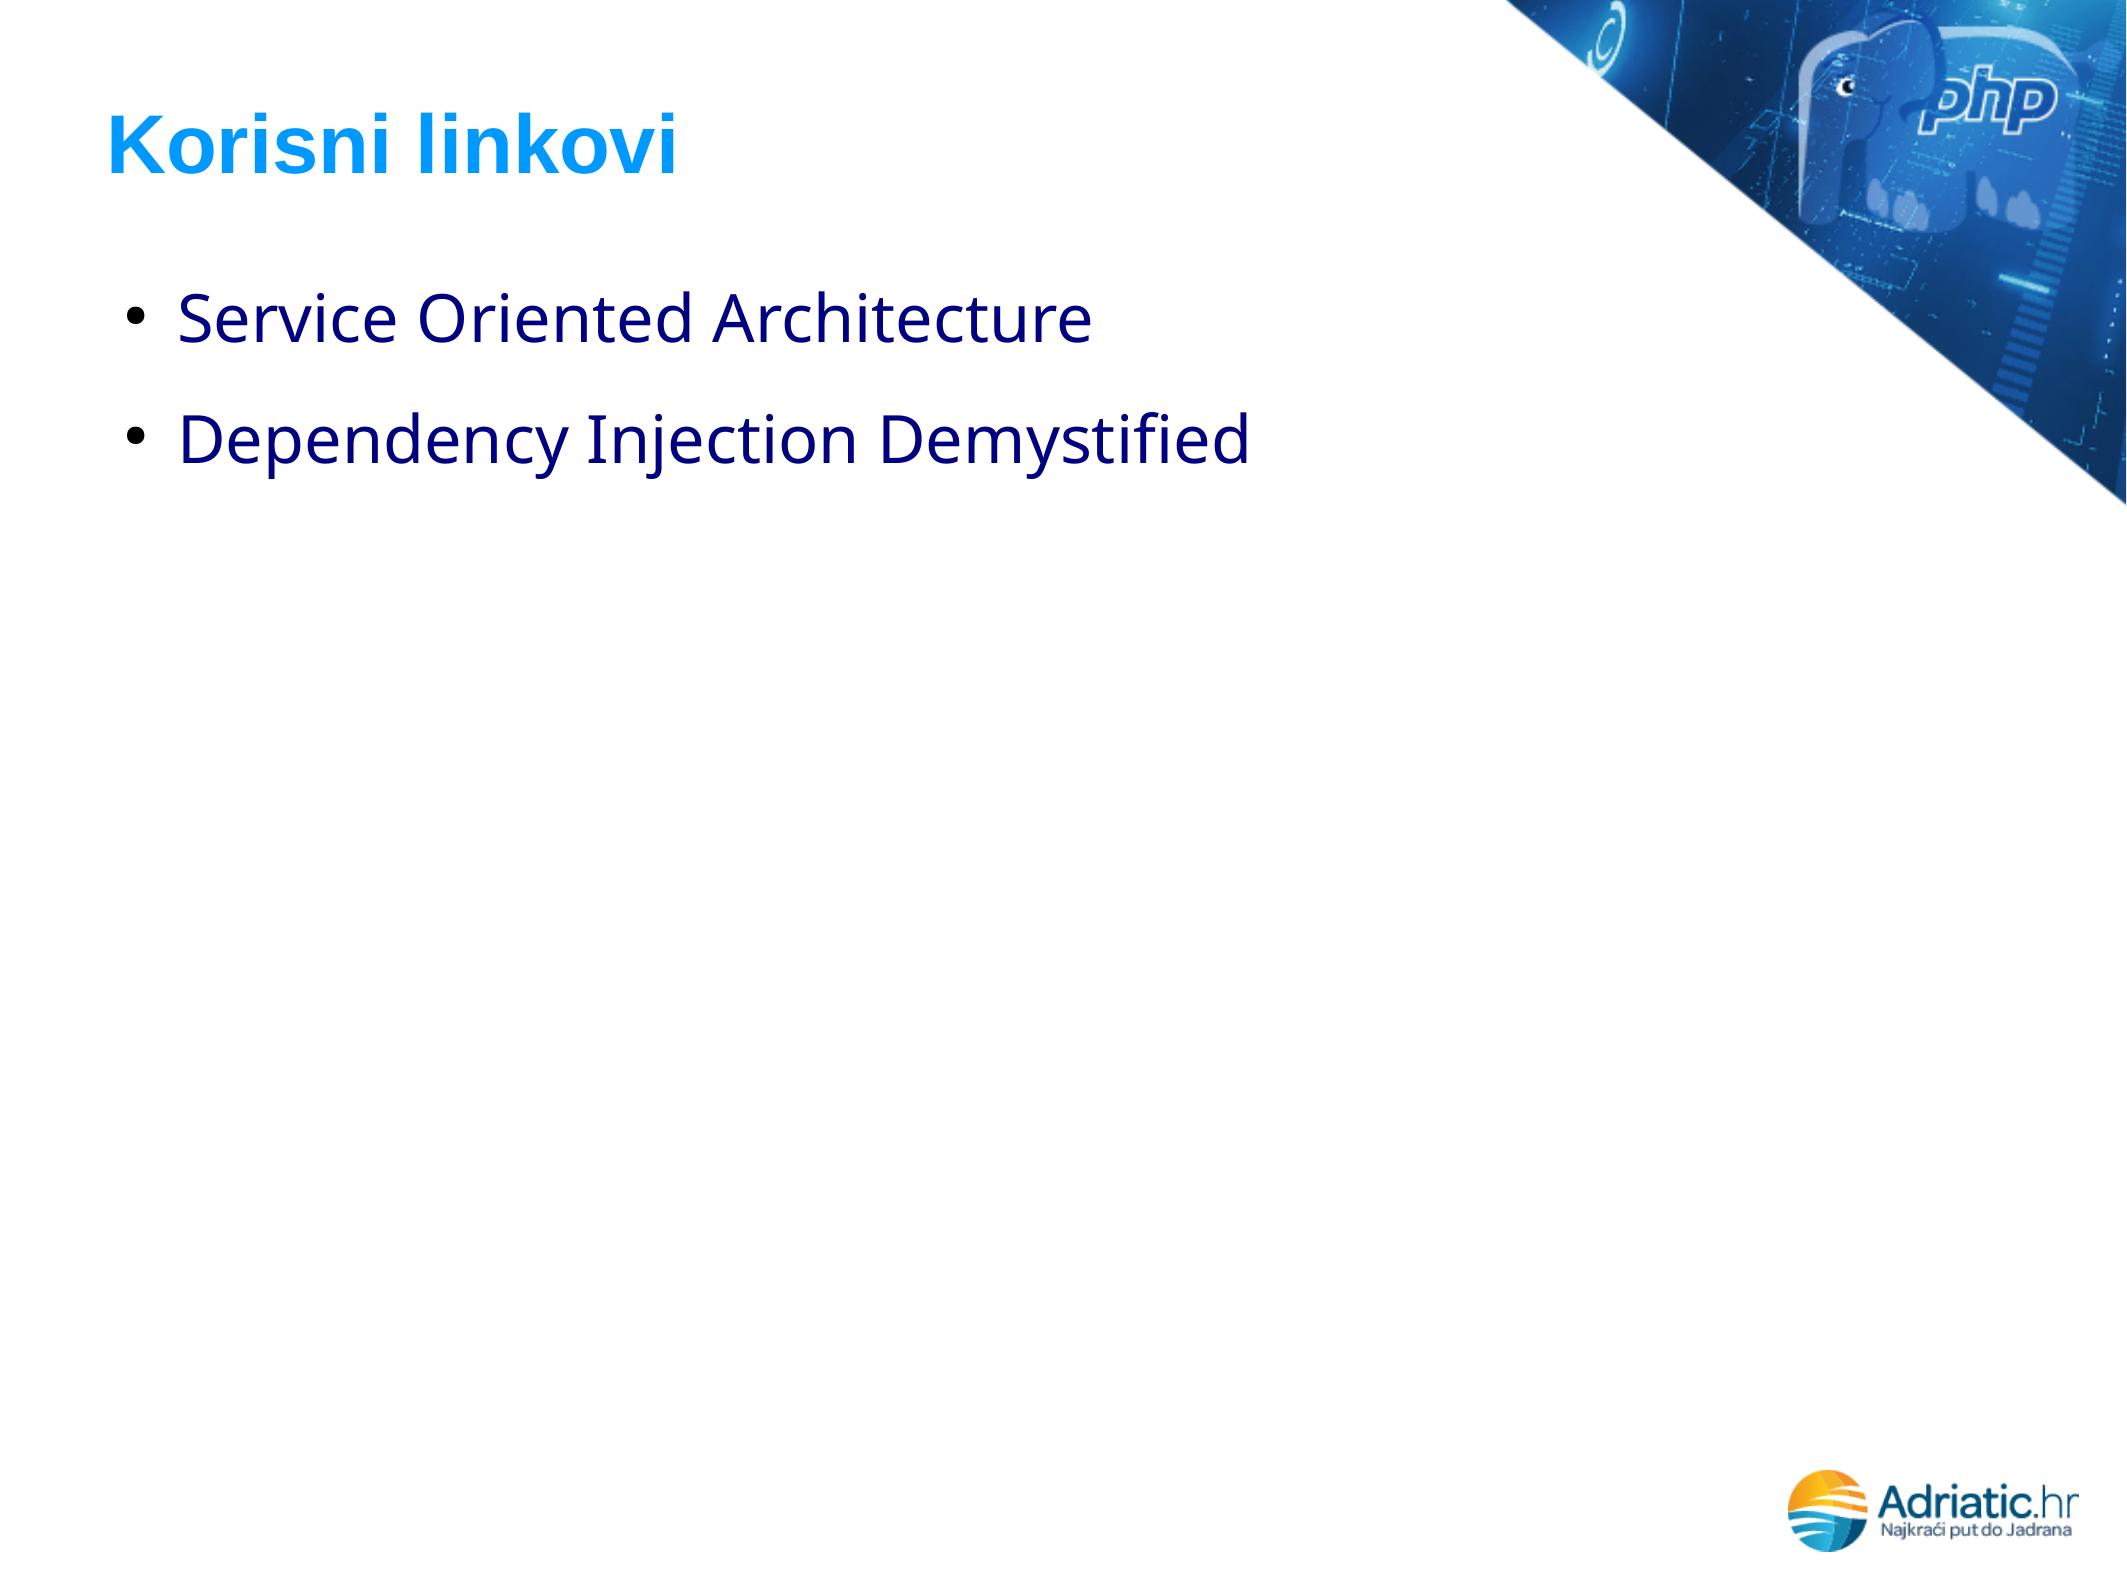

# Korisni linkovi
Service Oriented Architecture
Dependency Injection Demystified